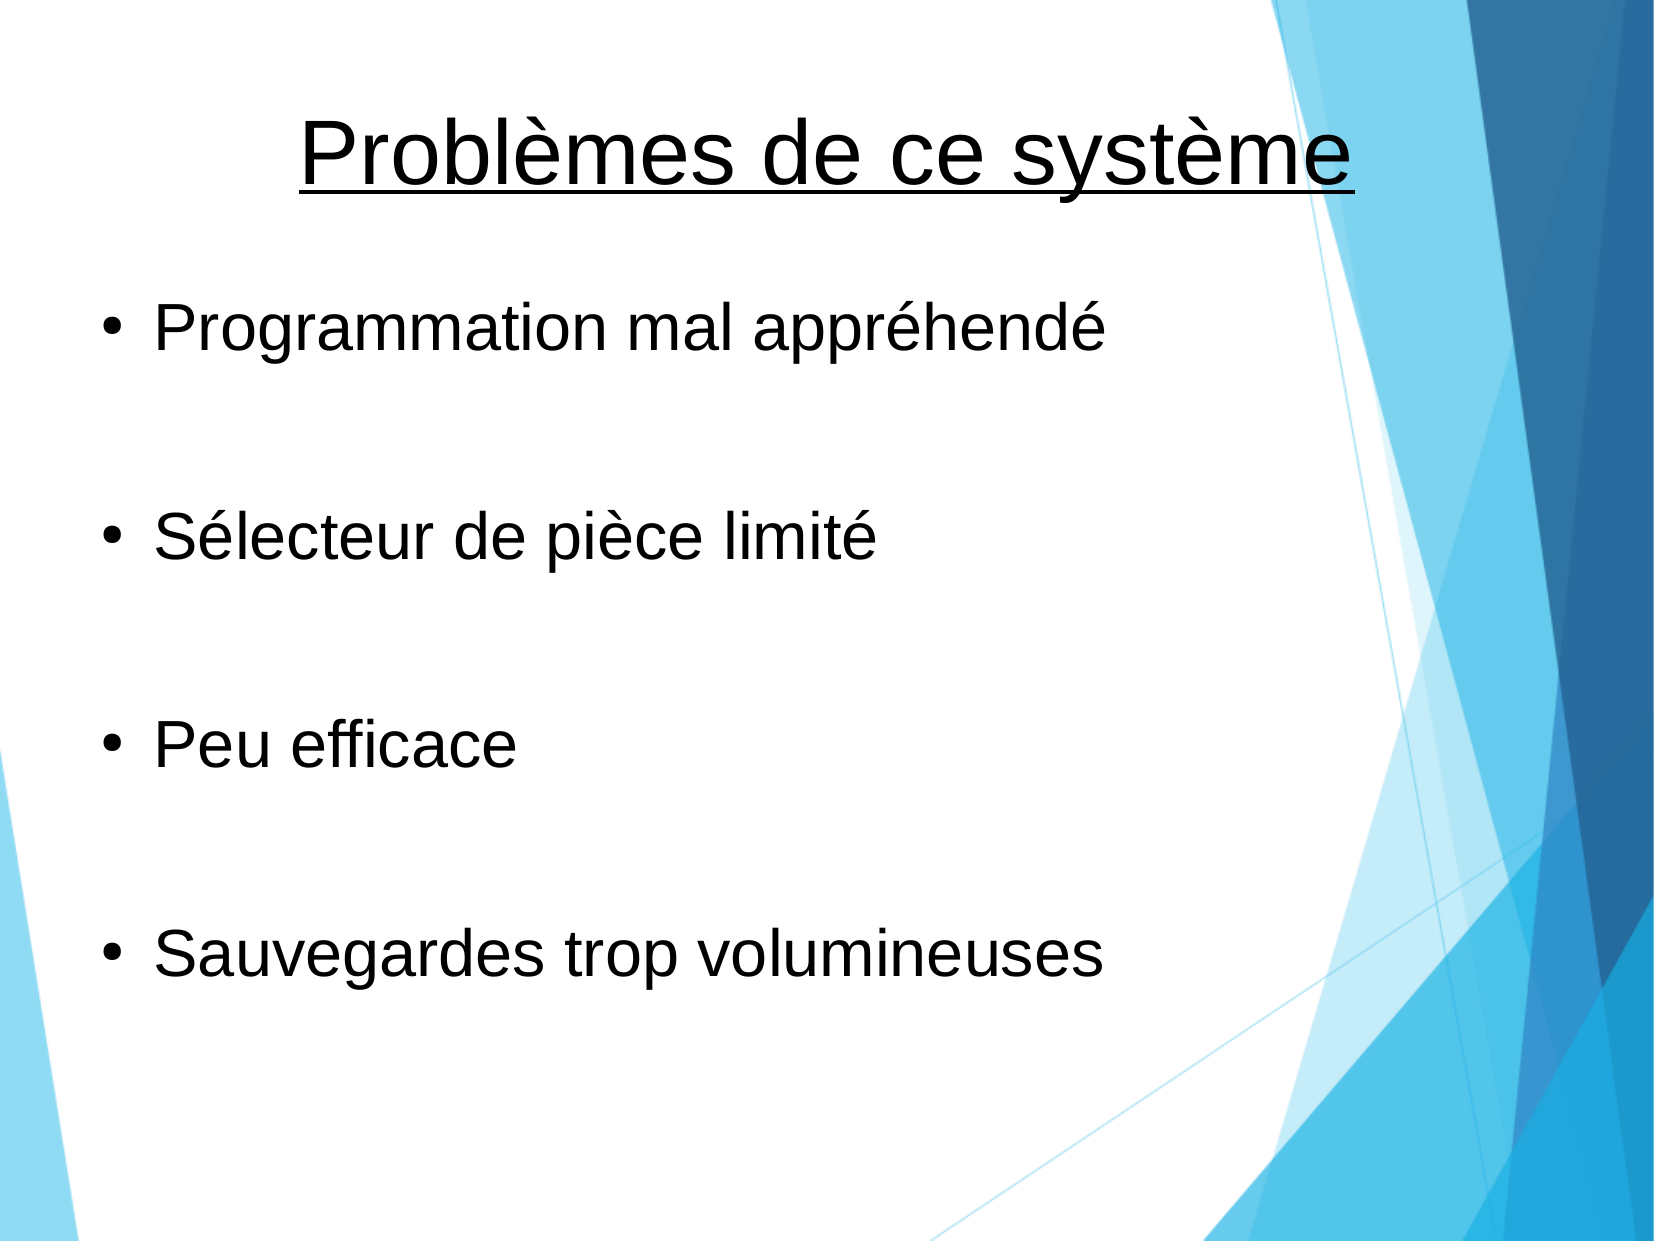

# Problèmes de ce système
Programmation mal appréhendé
Sélecteur de pièce limité
Peu efficace
Sauvegardes trop volumineuses